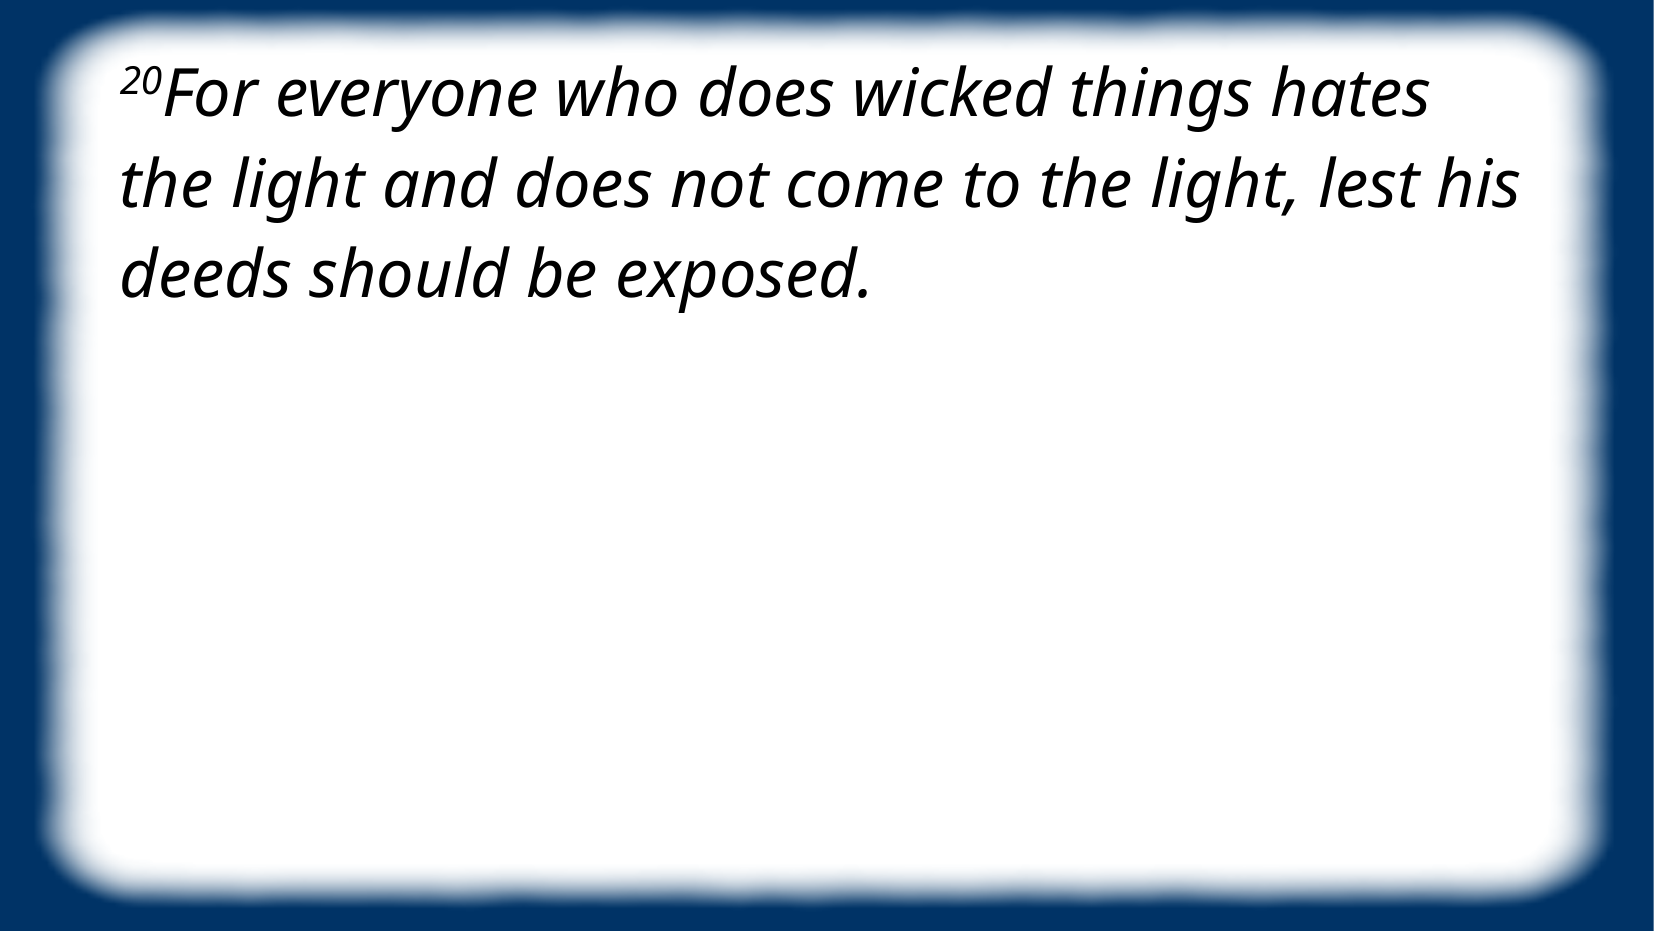

20For everyone who does wicked things hates the light and does not come to the light, lest his deeds should be exposed.